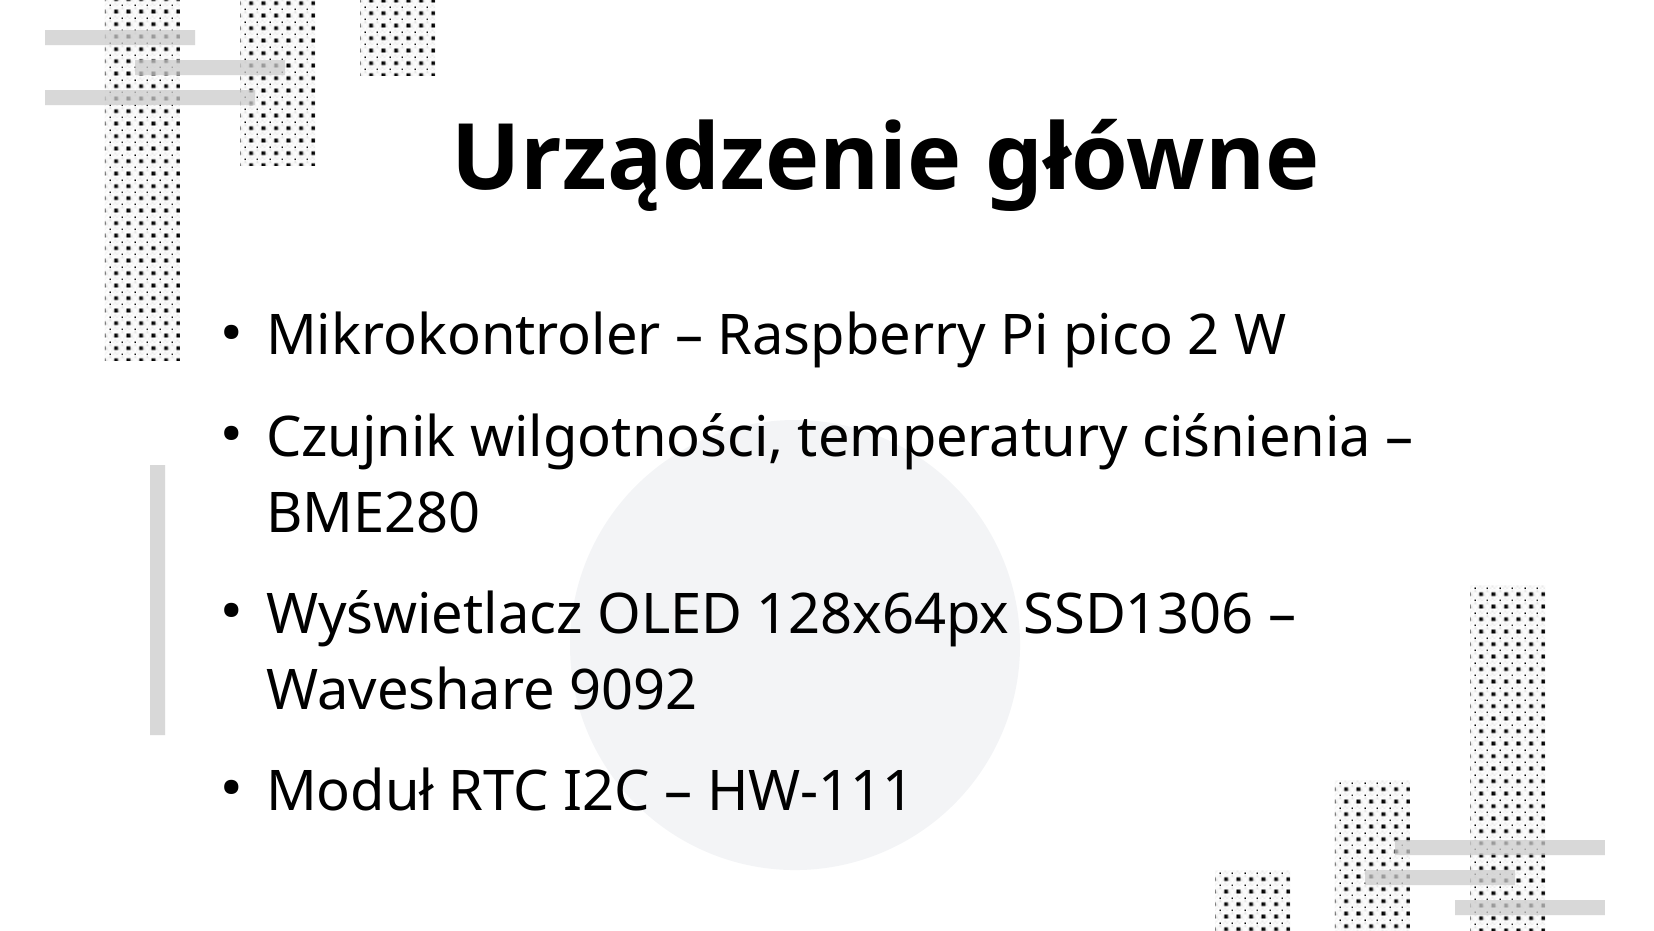

# Urządzenie główne
Mikrokontroler – Raspberry Pi pico 2 W
Czujnik wilgotności, temperatury ciśnienia – BME280
Wyświetlacz OLED 128x64px SSD1306 – Waveshare 9092
Moduł RTC I2C – HW-111